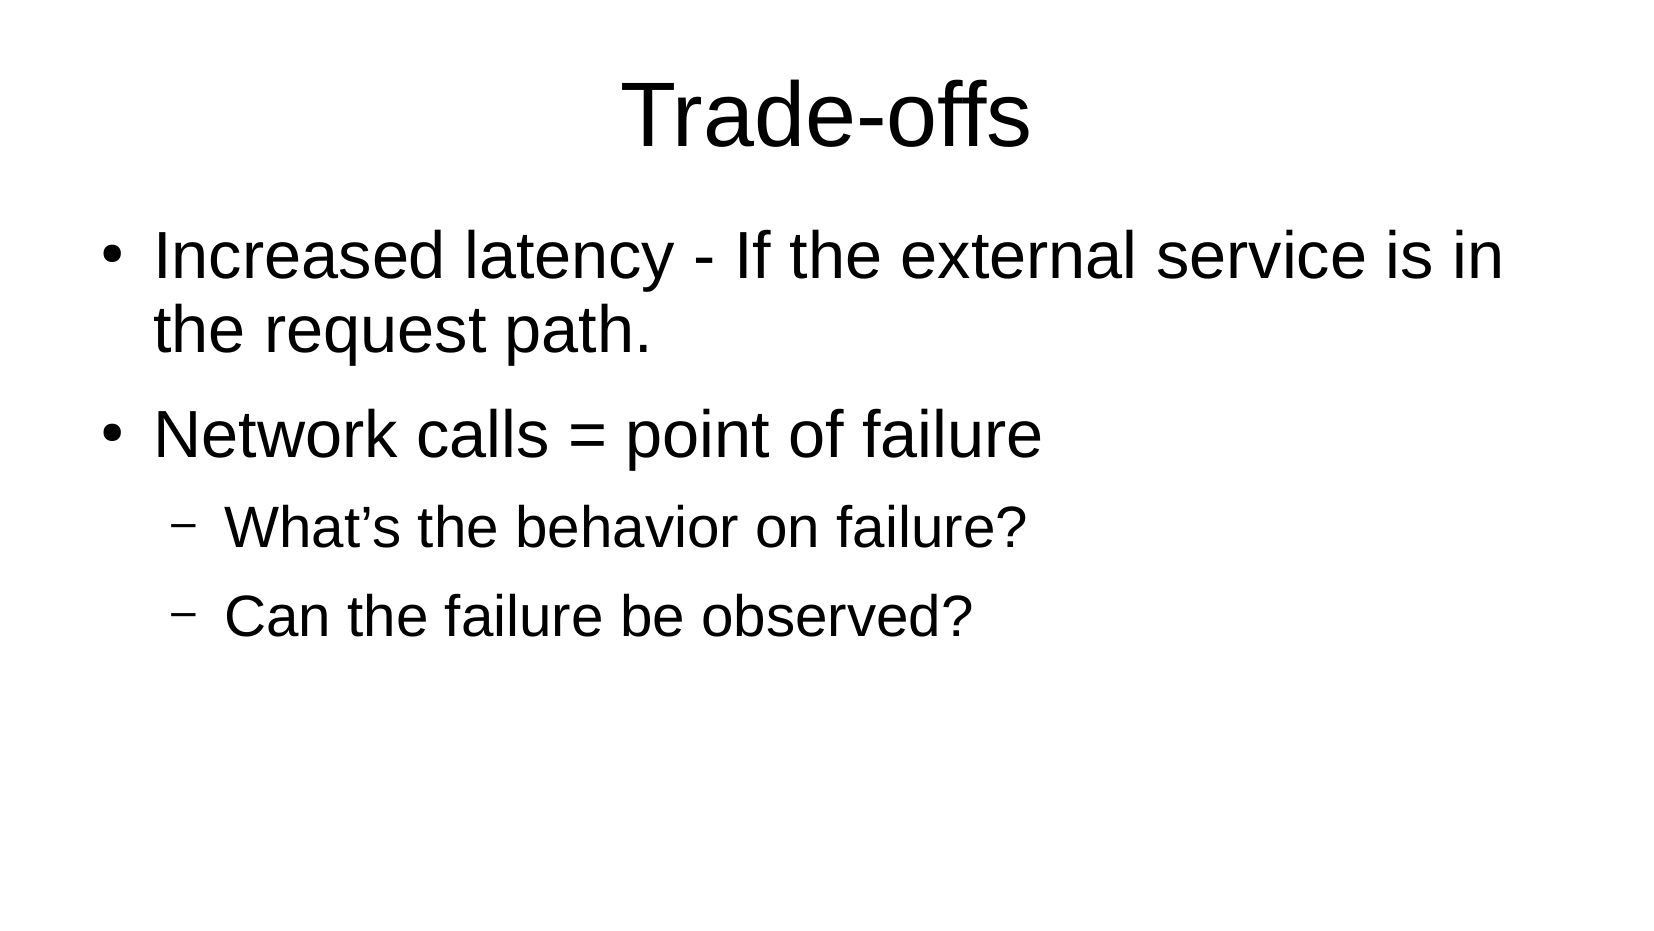

# Trade-offs
Increased latency - If the external service is in the request path.
Network calls = point of failure
What’s the behavior on failure?
Can the failure be observed?